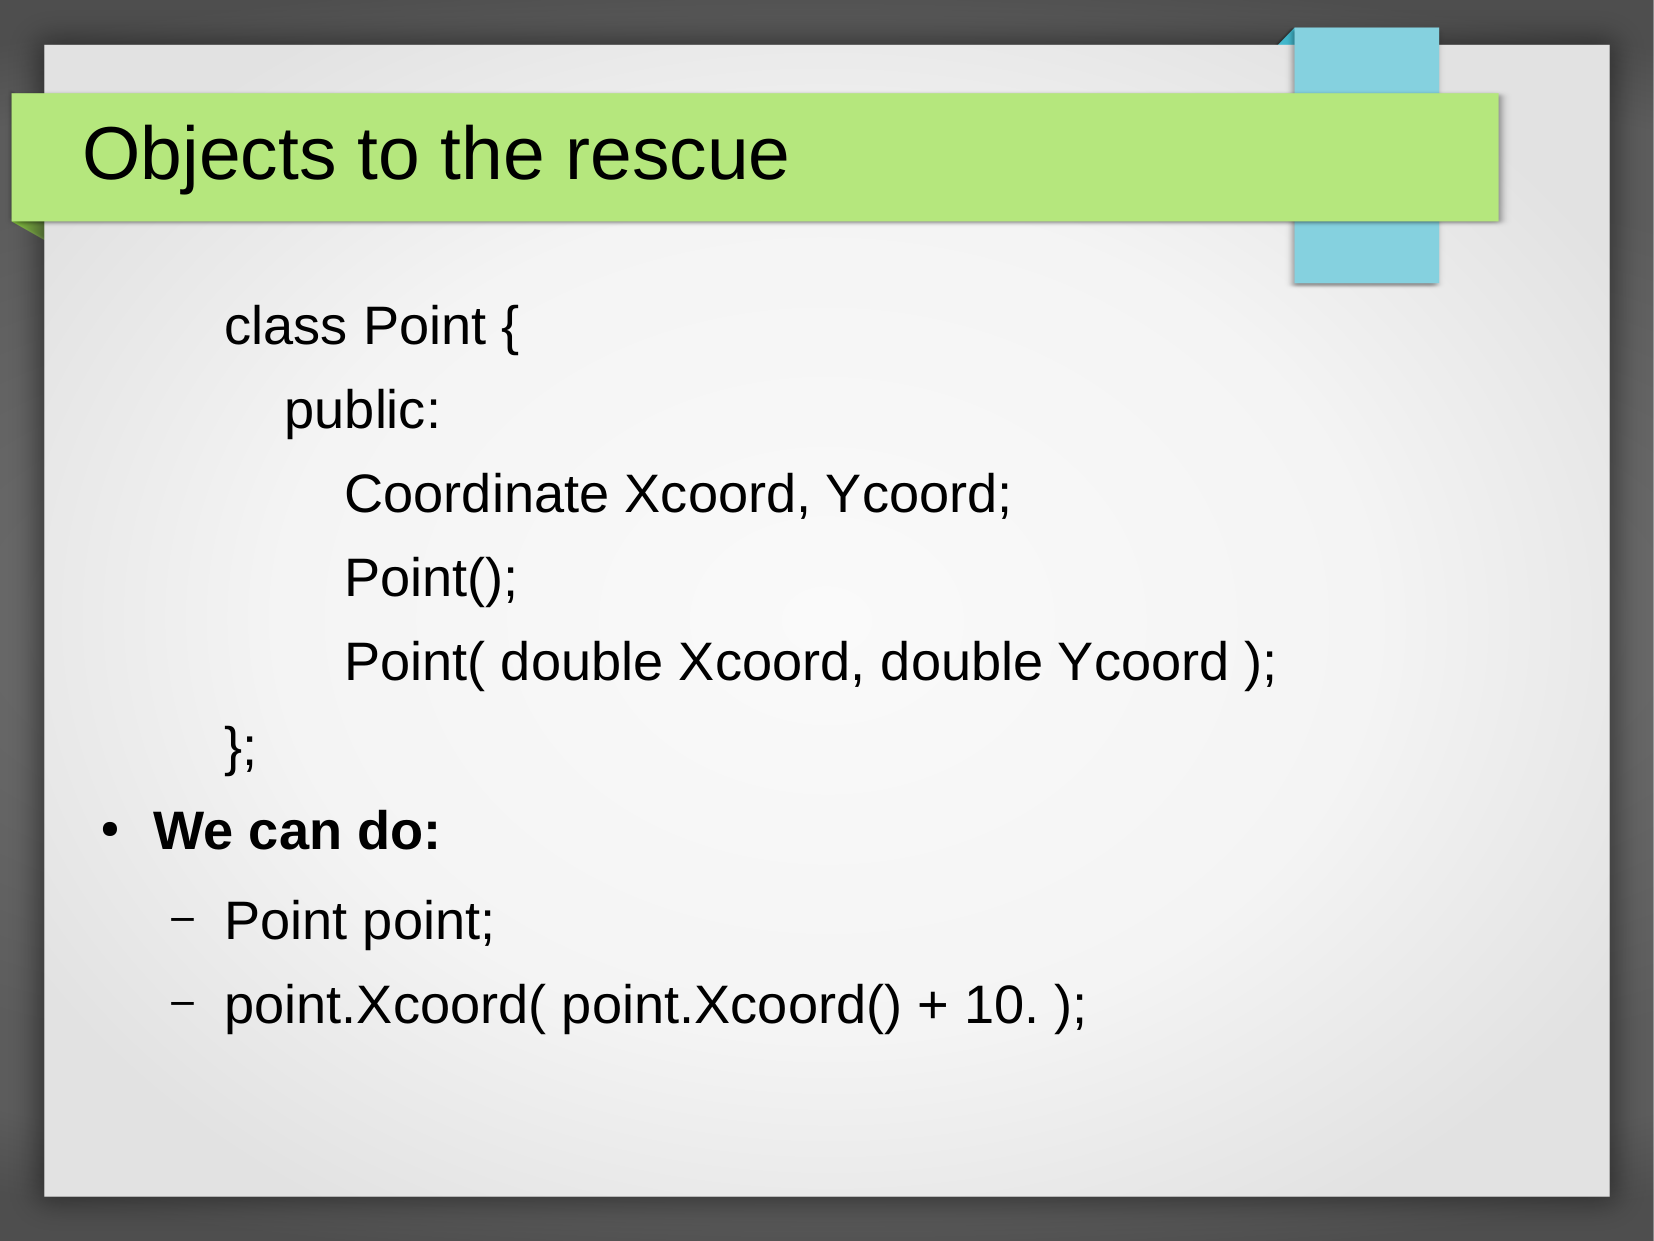

# Objects to the rescue
class Point {
 public:
 Coordinate Xcoord, Ycoord;
 Point();
 Point( double Xcoord, double Ycoord );
};
We can do:
Point point;
point.Xcoord( point.Xcoord() + 10. );